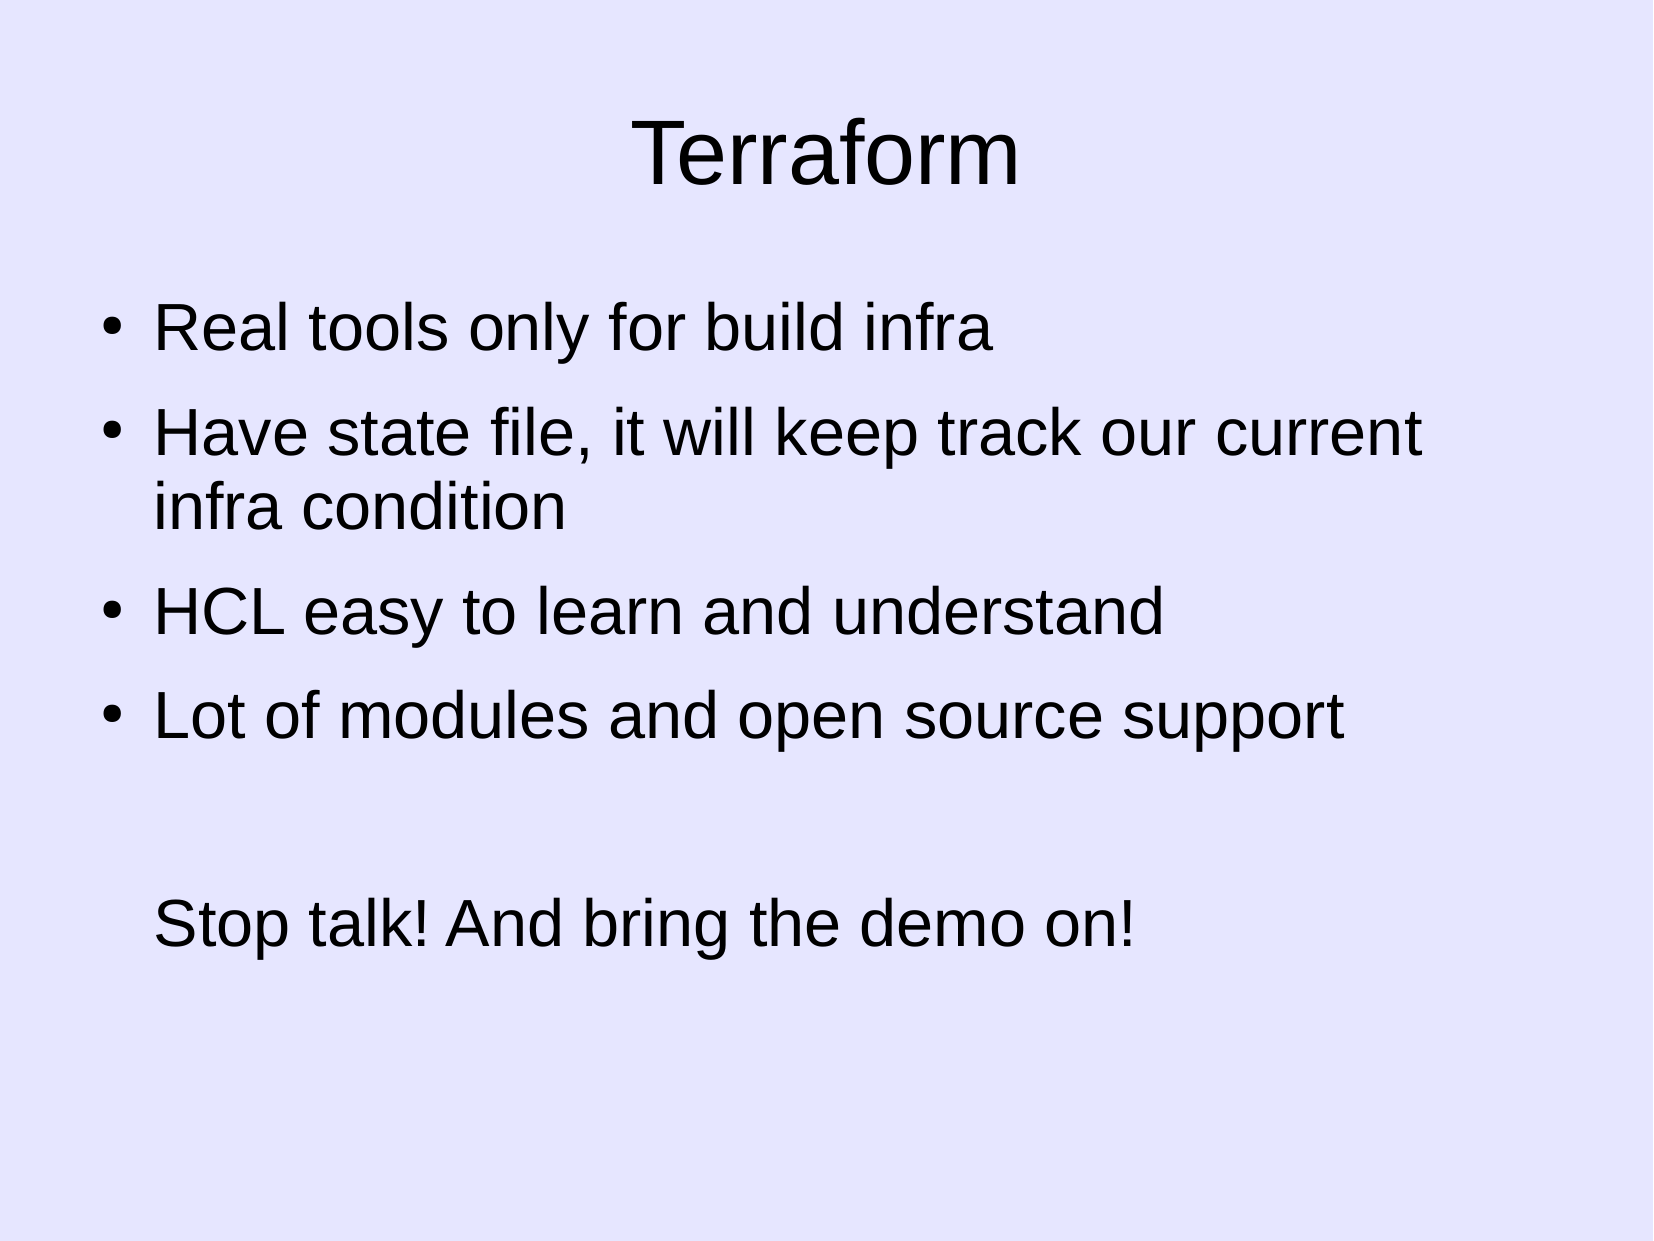

# Terraform
Real tools only for build infra
Have state file, it will keep track our current infra condition
HCL easy to learn and understand
Lot of modules and open source support
Stop talk! And bring the demo on!